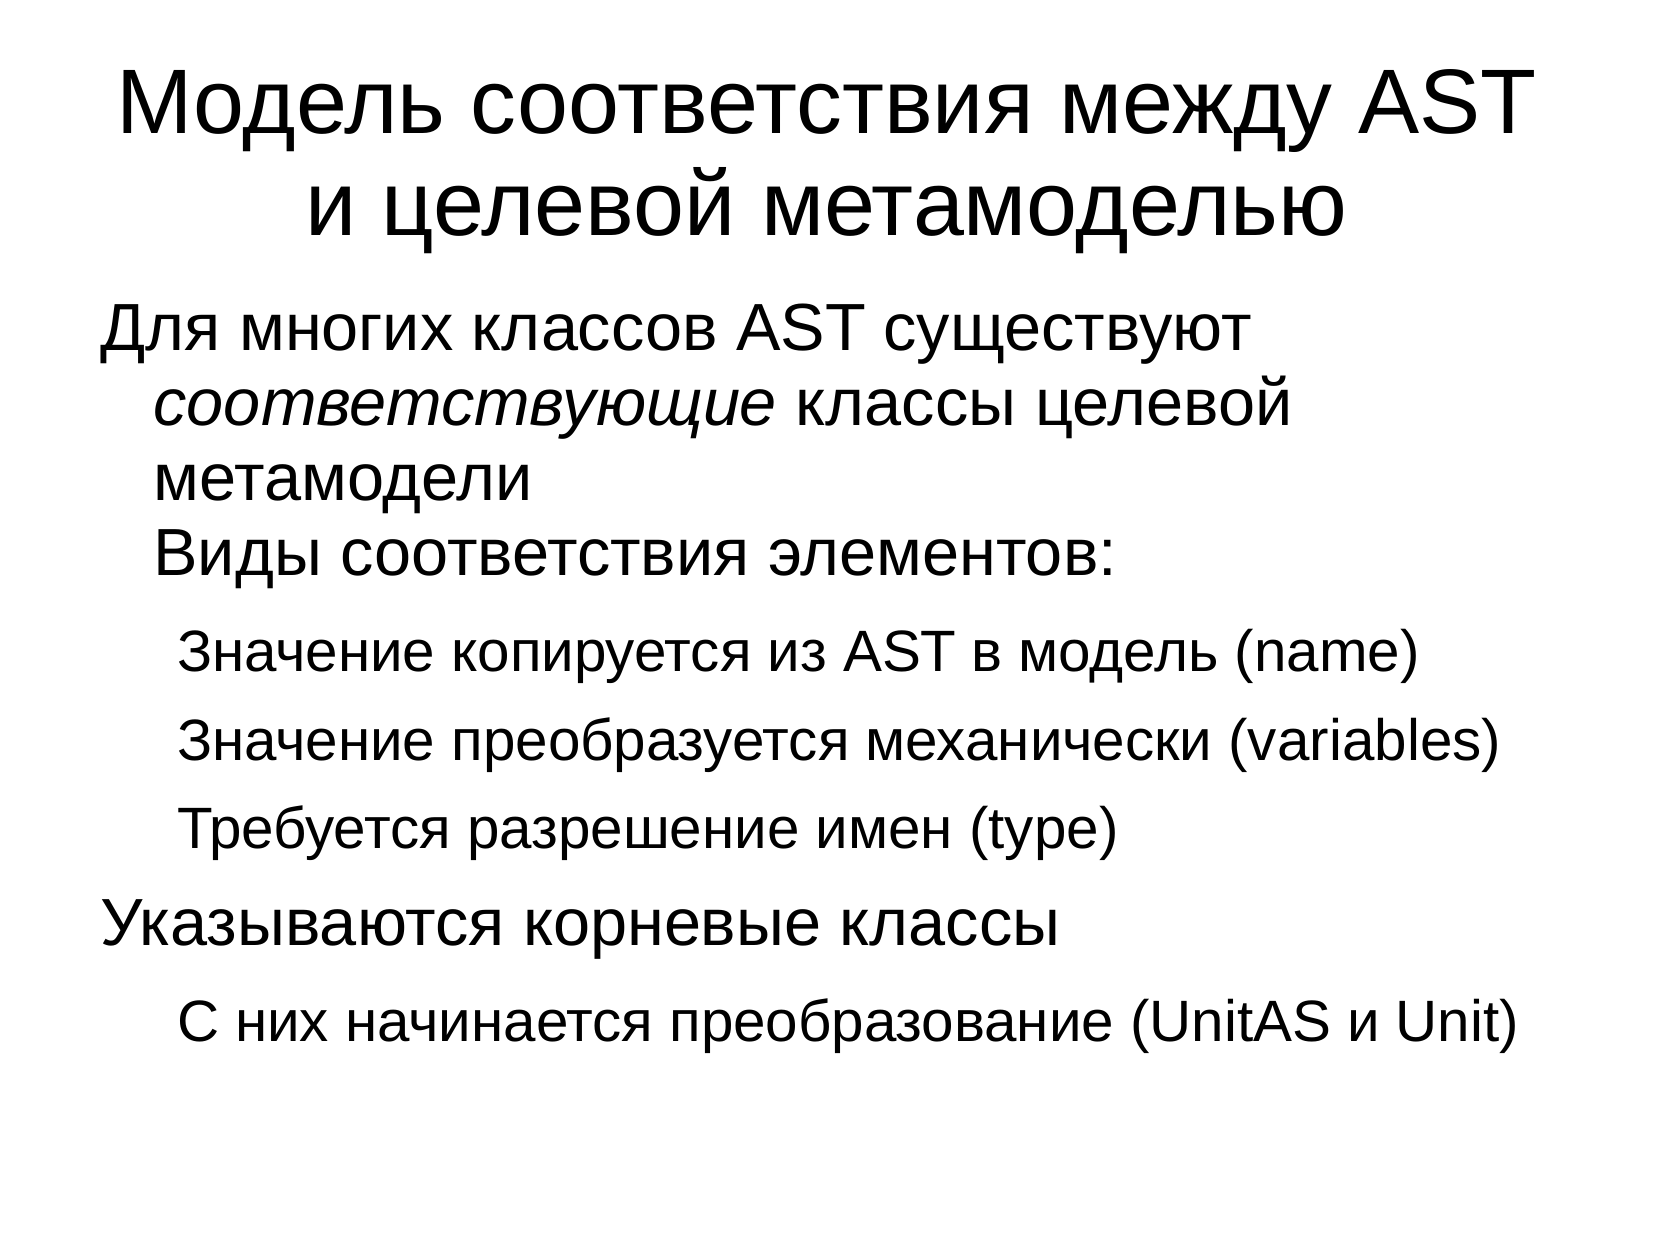

# Модель соответствия между AST и целевой метамоделью
Для многих классов AST существуют соответствующие классы целевой метамодели
Виды соответствия элементов:
Значение копируется из AST в модель (name)
Значение преобразуется механически (variables)
Требуется разрешение имен (type)
Указываются корневые классы
С них начинается преобразование (UnitAS и Unit)